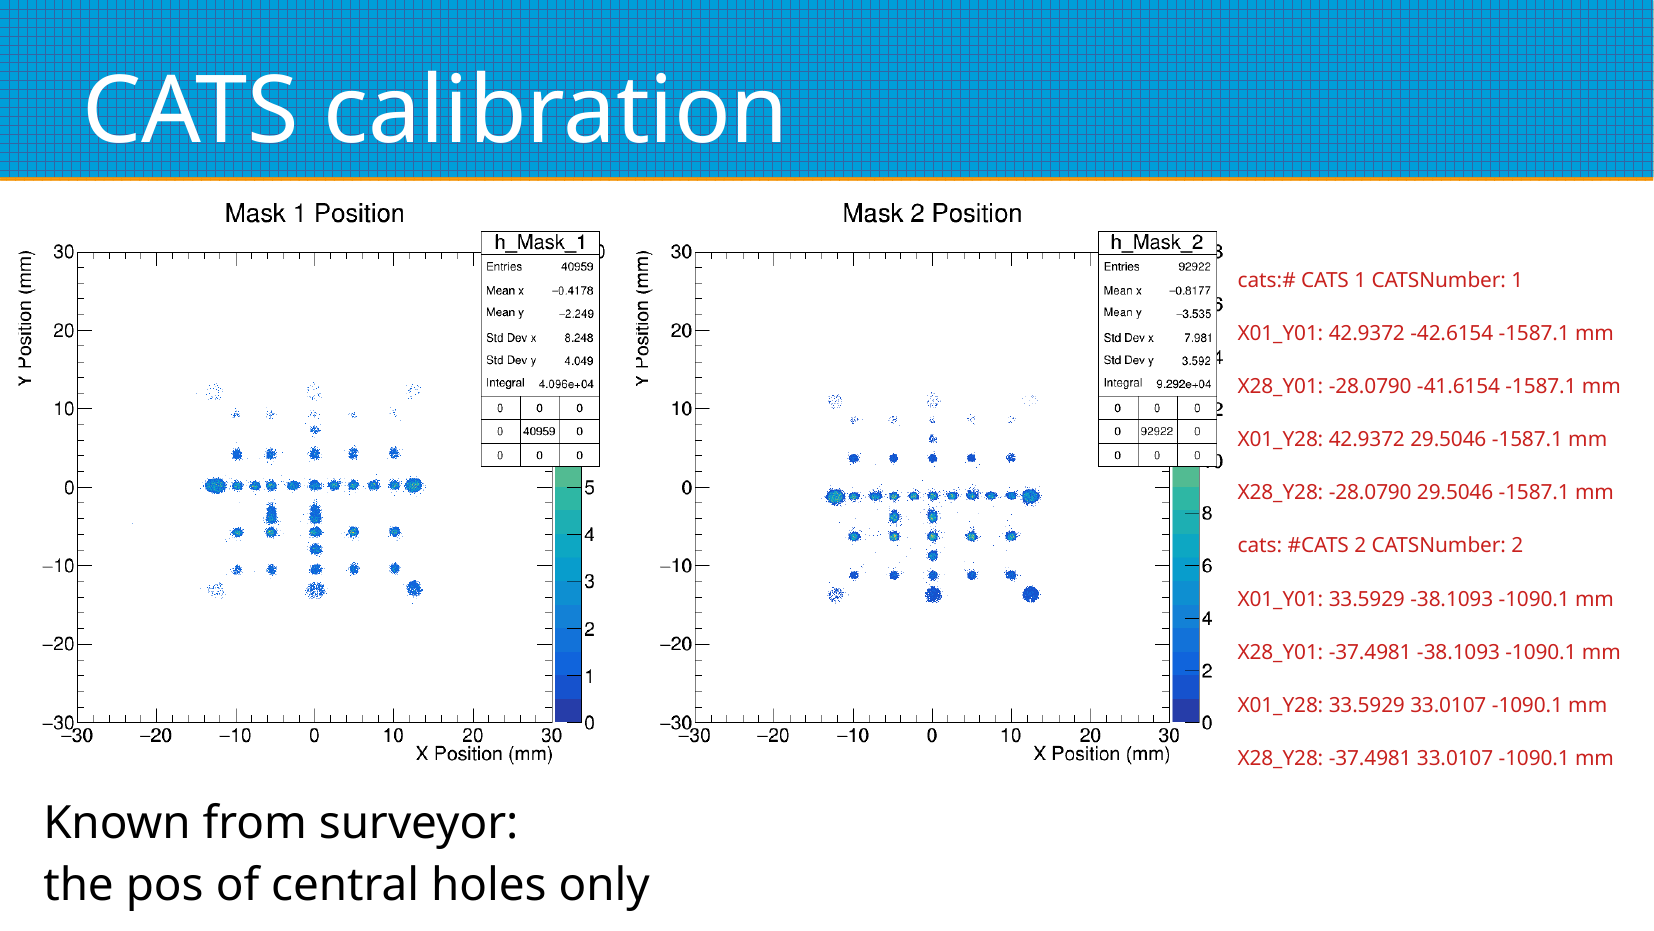

# CATS calibration
cats:# CATS 1 CATSNumber: 1
X01_Y01: 42.9372 -42.6154 -1587.1 mm
X28_Y01: -28.0790 -41.6154 -1587.1 mm
X01_Y28: 42.9372 29.5046 -1587.1 mm
X28_Y28: -28.0790 29.5046 -1587.1 mm
cats: #CATS 2 CATSNumber: 2
X01_Y01: 33.5929 -38.1093 -1090.1 mm
X28_Y01: -37.4981 -38.1093 -1090.1 mm
X01_Y28: 33.5929 33.0107 -1090.1 mm
X28_Y28: -37.4981 33.0107 -1090.1 mm
Known from surveyor:
the pos of central holes only